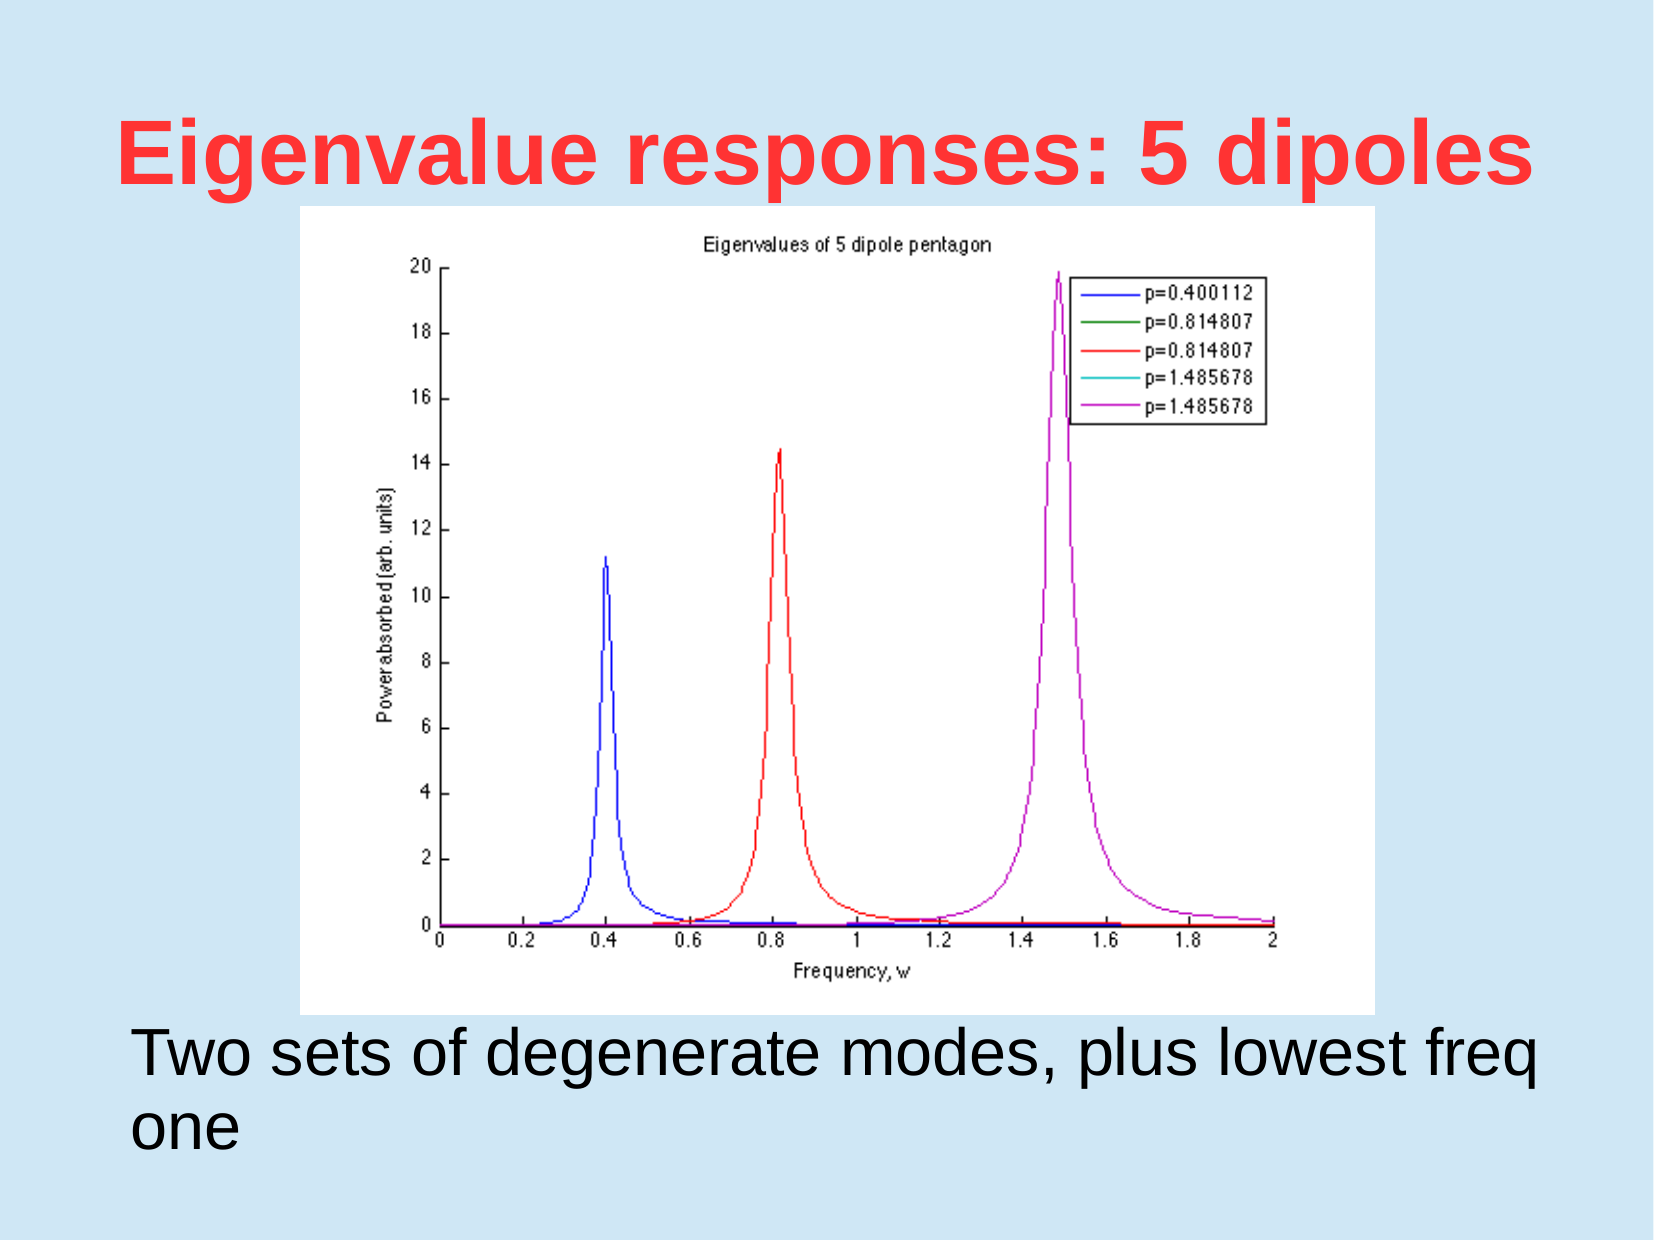

# Eigenvalue responses: 5 dipoles
Two sets of degenerate modes, plus lowest freq one